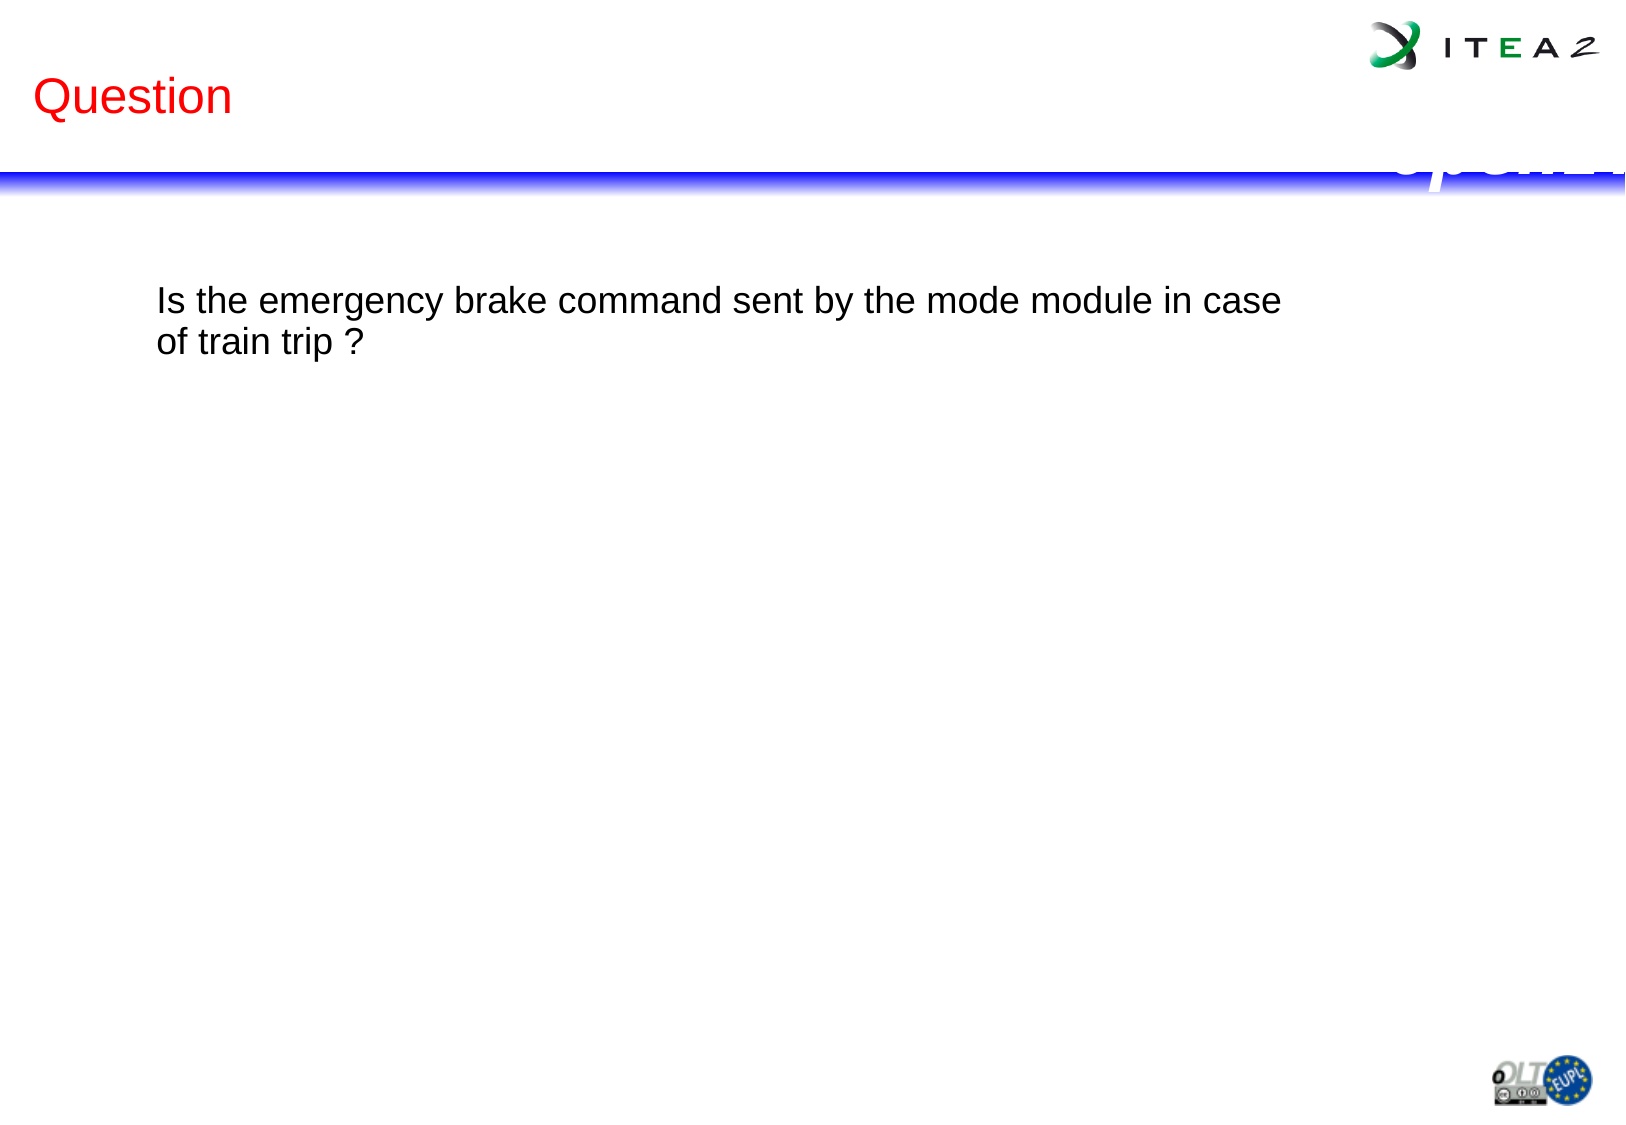

# Question
Is the emergency brake command sent by the mode module in case
of train trip ?